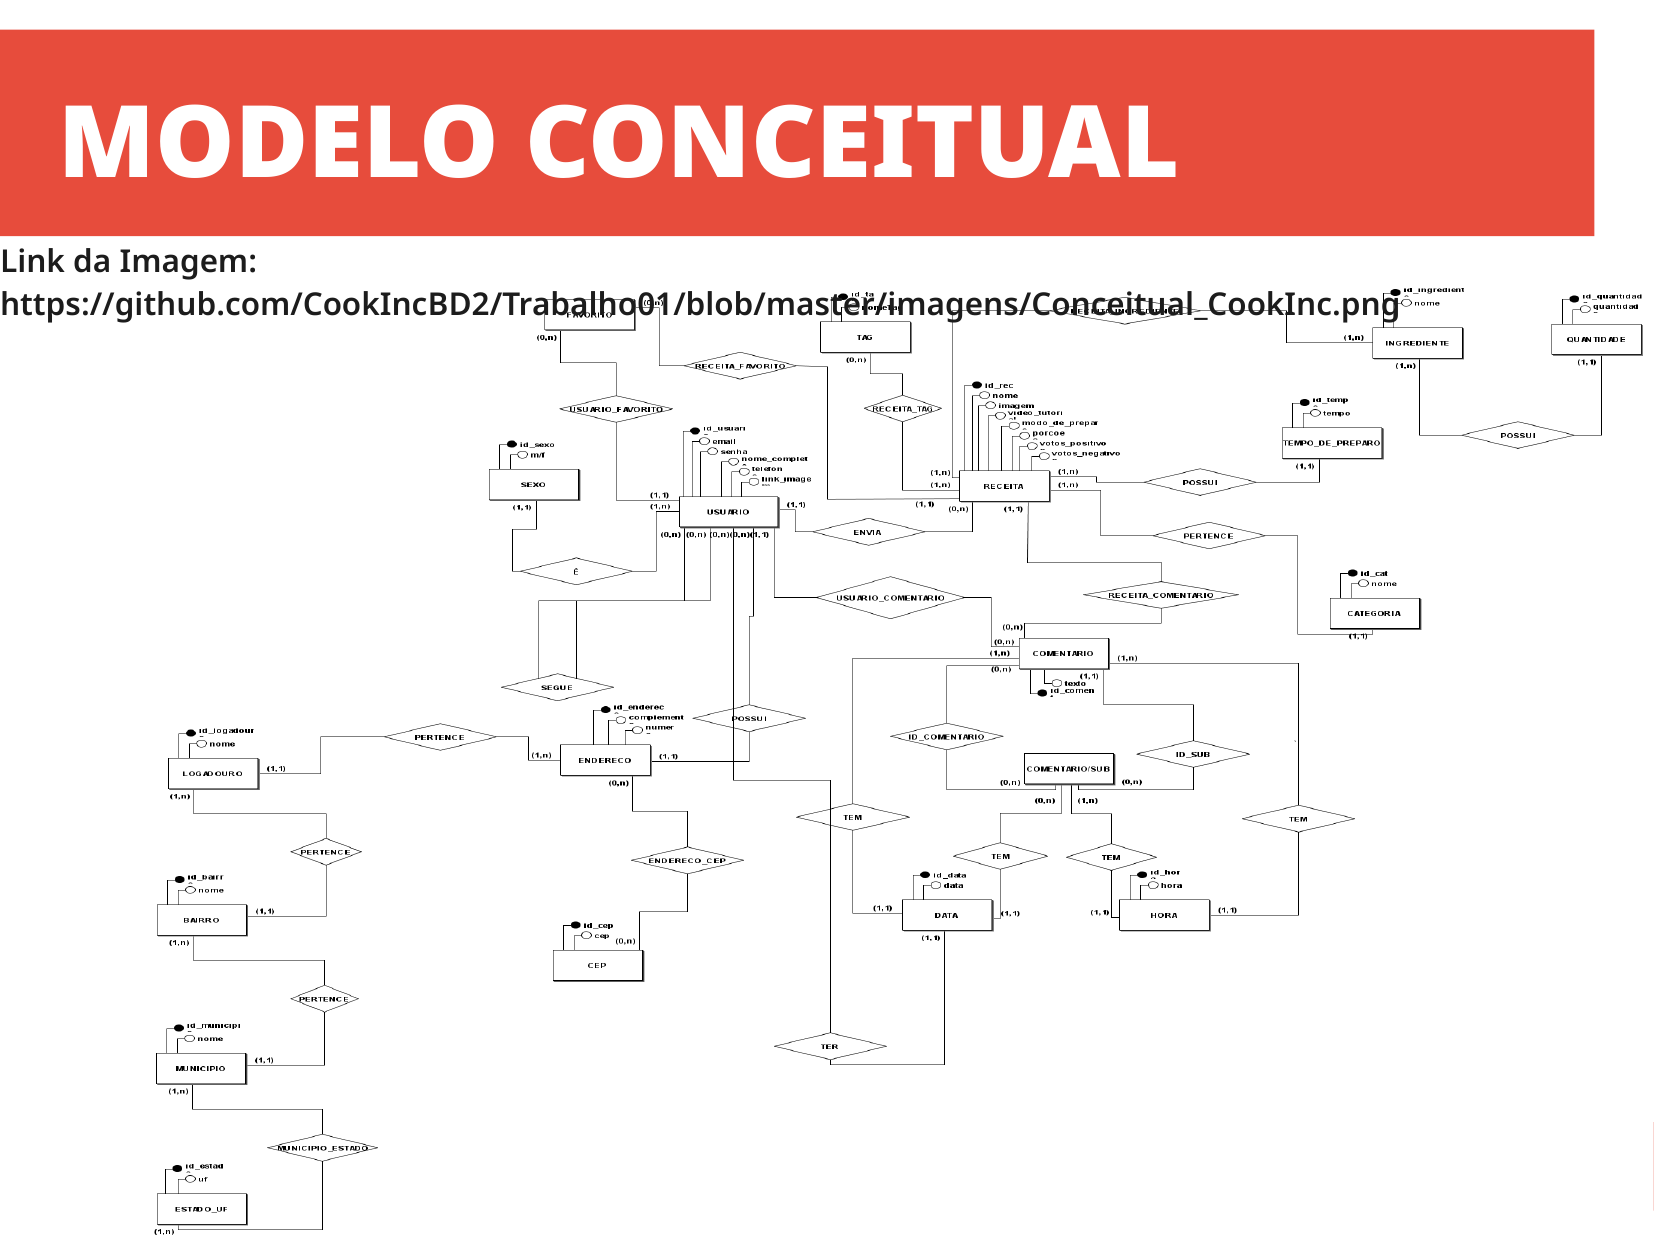

# MODELO CONCEITUAL
Link da Imagem: https://github.com/CookIncBD2/Trabalho01/blob/master/imagens/Conceitual_CookInc.png
5